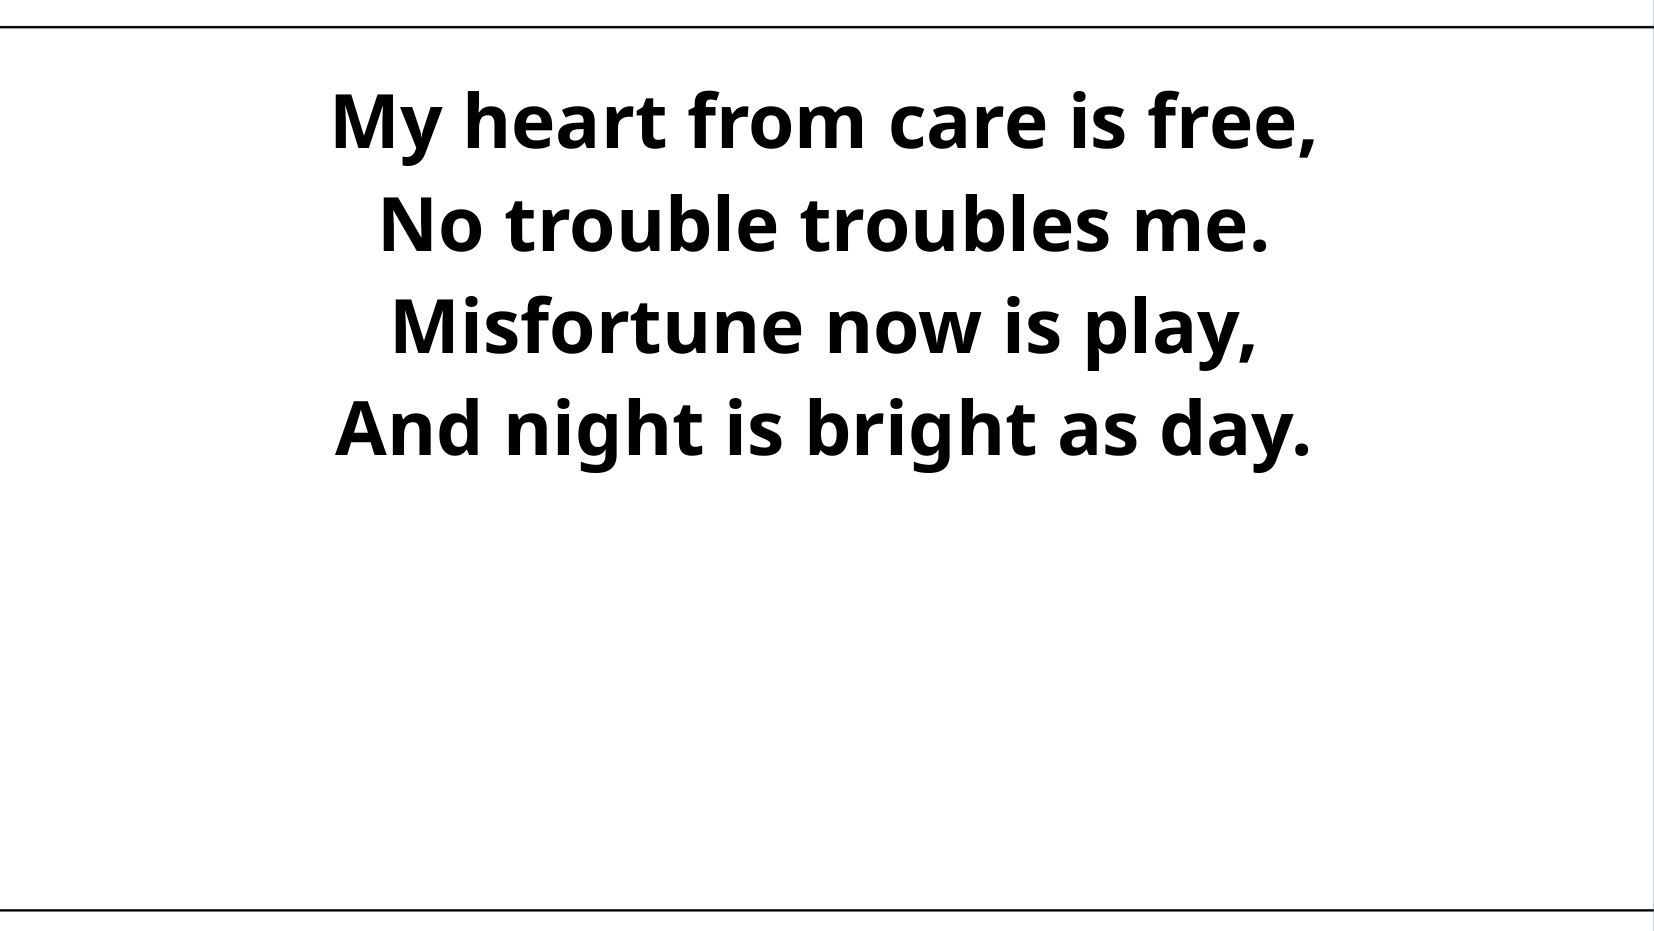

My heart from care is free,
No trouble troubles me.
Misfortune now is play,
And night is bright as day.